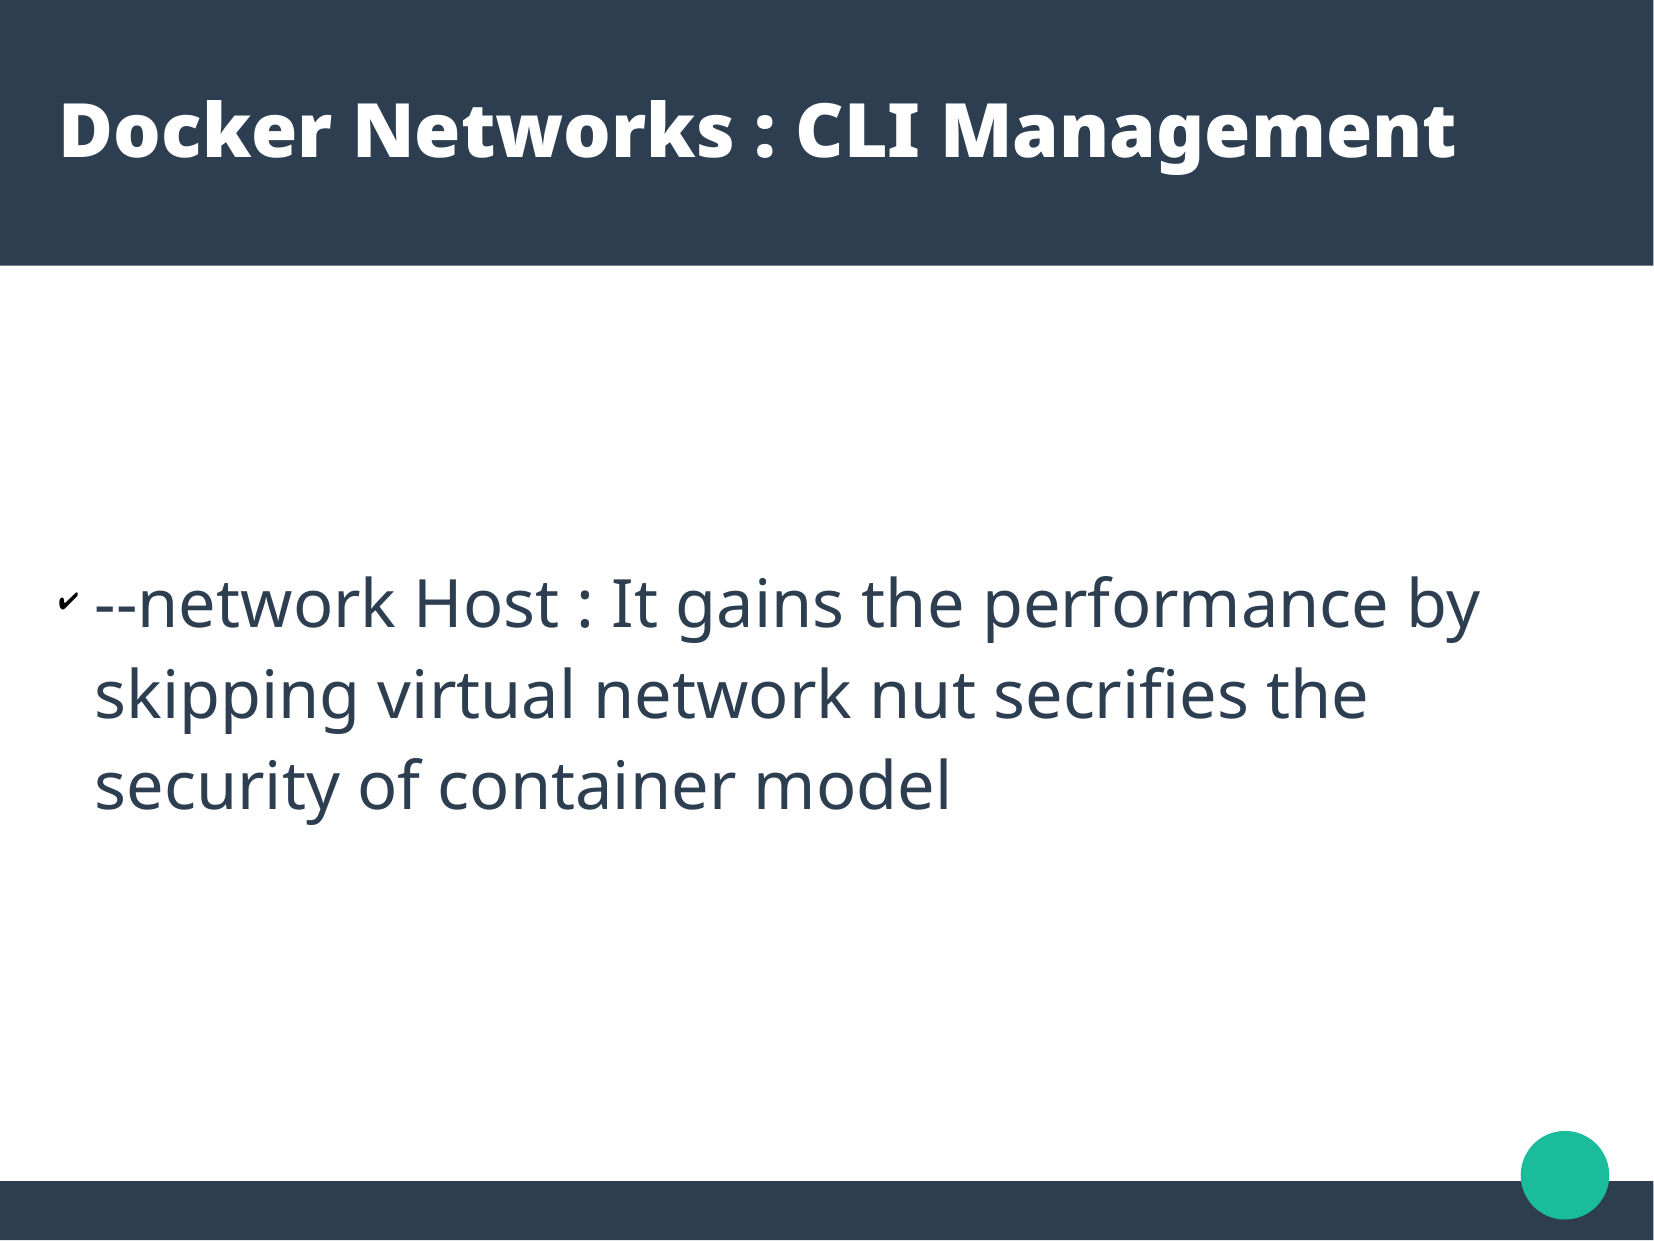

# Docker Networks : CLI Management
--network Host : It gains the performance by skipping virtual network nut secrifies the security of container model